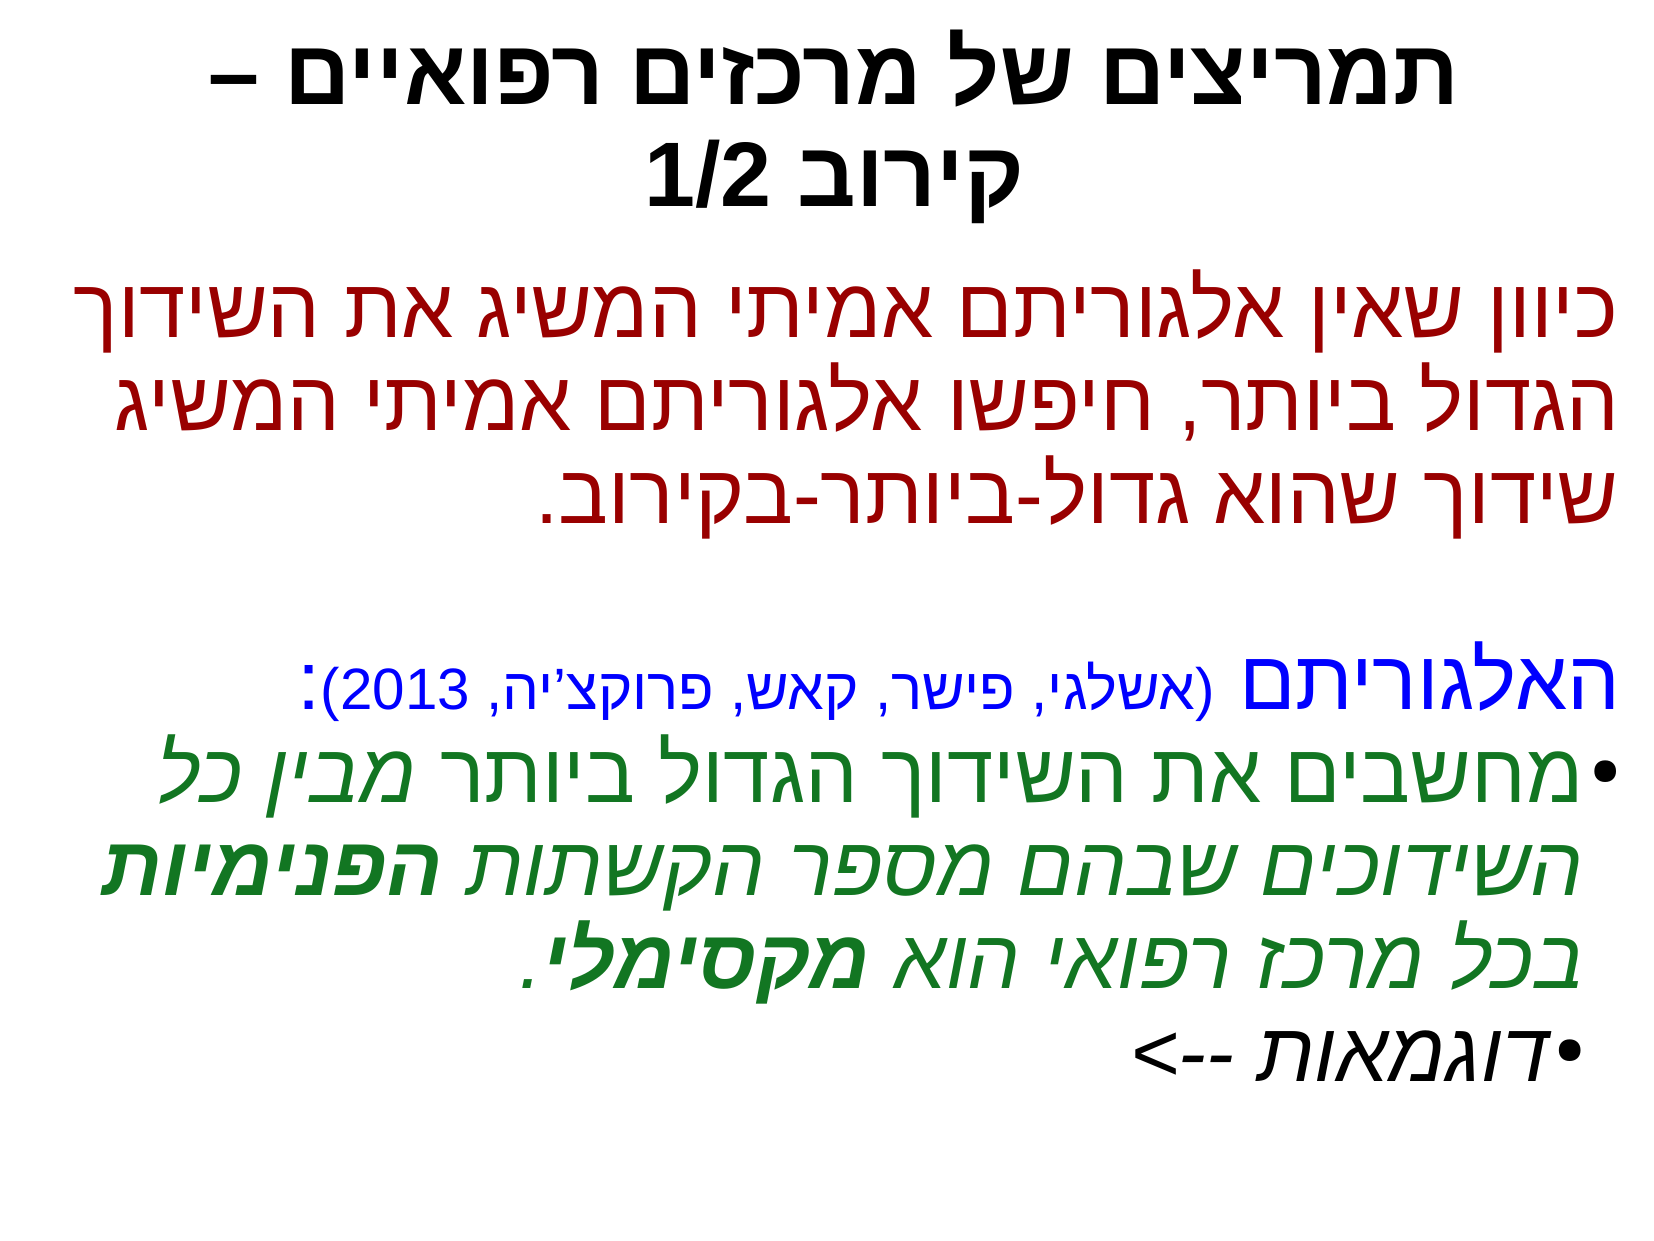

# תמריצים של מרכזים רפואיים – קירוב 1/2
כיוון שאין אלגוריתם אמיתי המשיג את השידוך הגדול ביותר, חיפשו אלגוריתם אמיתי המשיג שידוך שהוא גדול-ביותר-בקירוב.
האלגוריתם (אשלגי, פישר, קאש, פרוקצ’יה, 2013):
מחשבים את השידוך הגדול ביותר מבין כל השידוכים שבהם מספר הקשתות הפנימיות בכל מרכז רפואי הוא מקסימלי.
דוגמאות -->